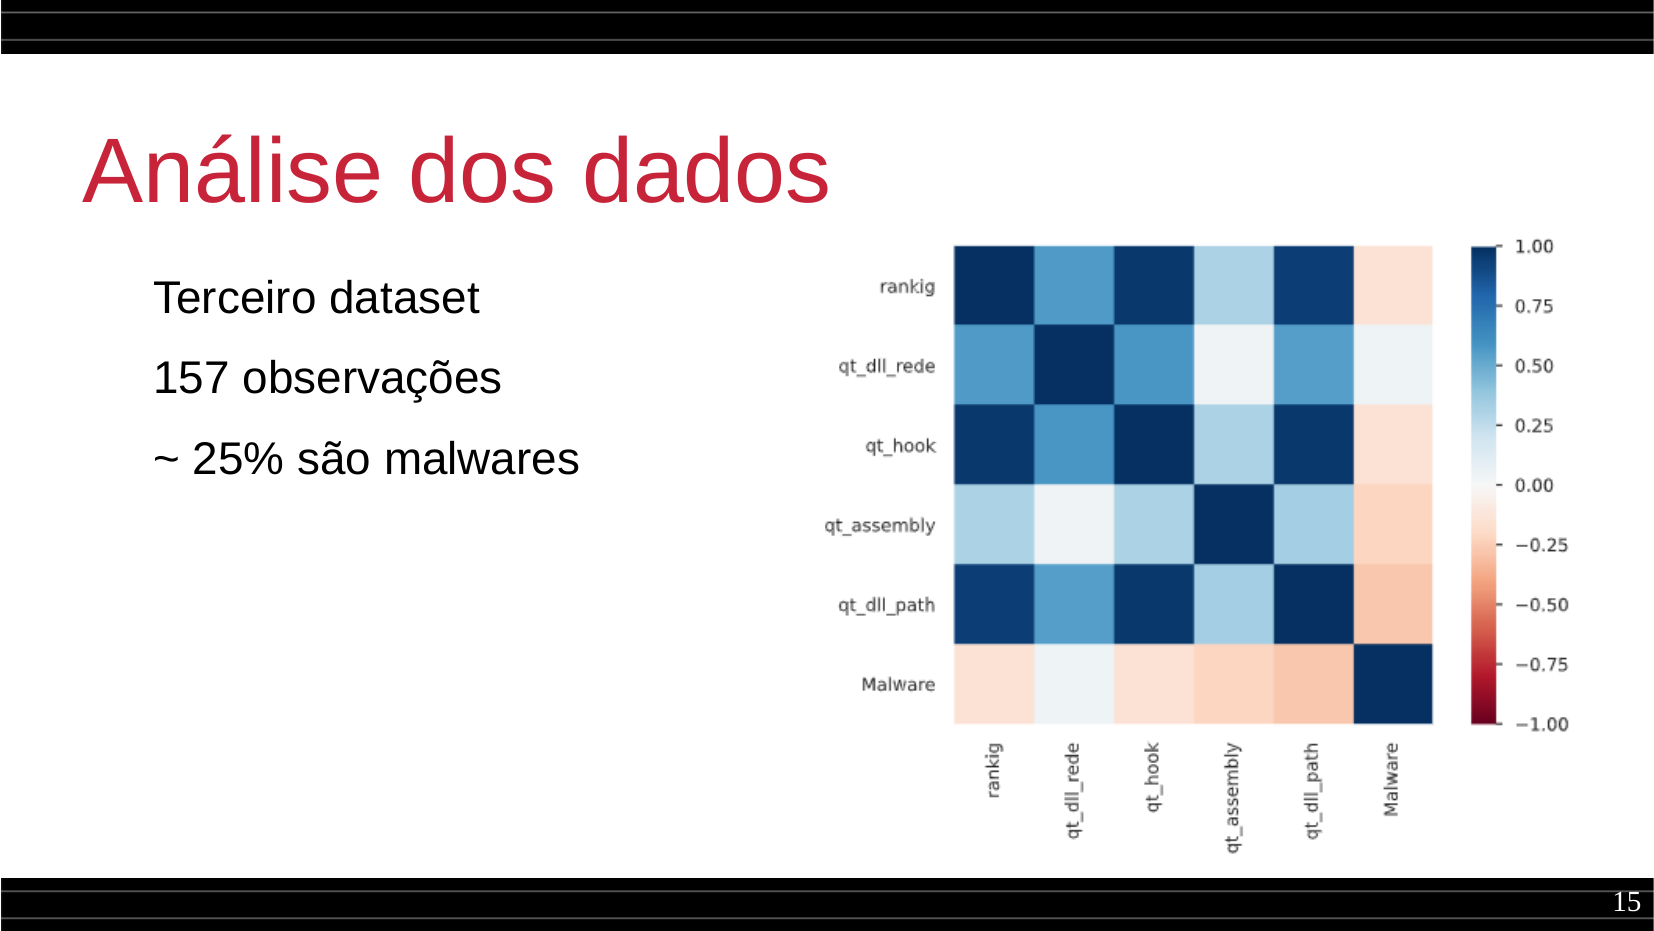

# Análise dos dados
Terceiro dataset
157 observações
~ 25% são malwares